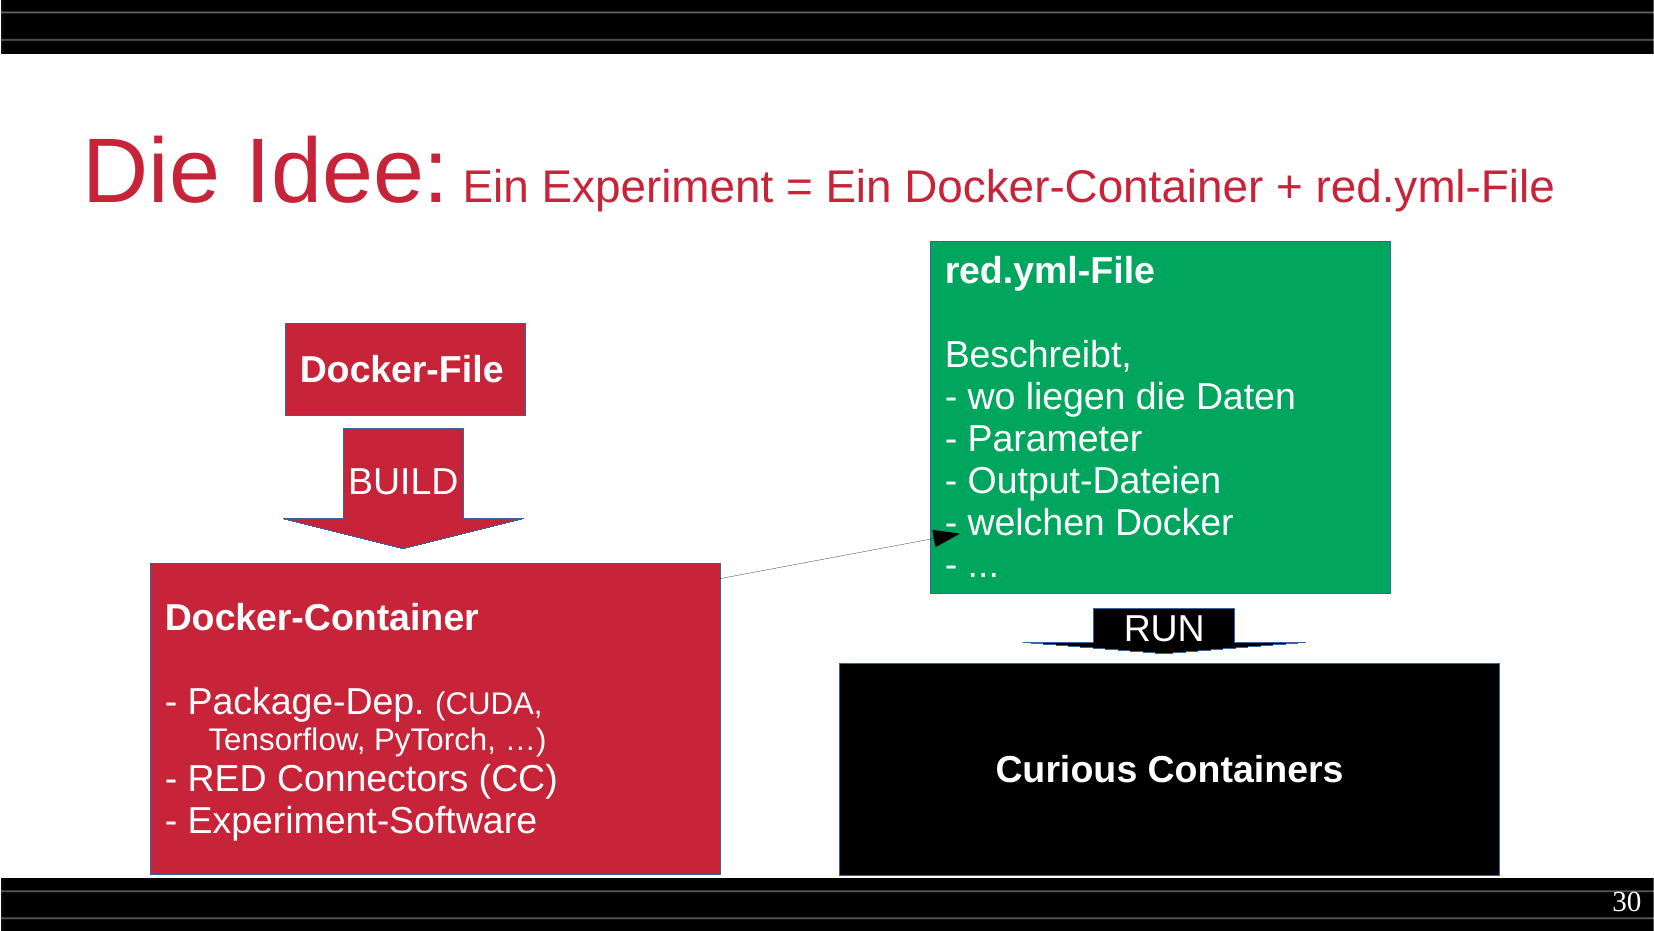

# Die Idee: Ein Experiment = Ein Docker-Container + red.yml-File
red.yml-File
Beschreibt,
- wo liegen die Daten
- Parameter
- Output-Dateien
- welchen Docker
- ...
Docker-File
BUILD
Docker-Container
- Package-Dep. (CUDA,
 Tensorflow, PyTorch, …)
- RED Connectors (CC)
- Experiment-Software
RUN
Curious Containers